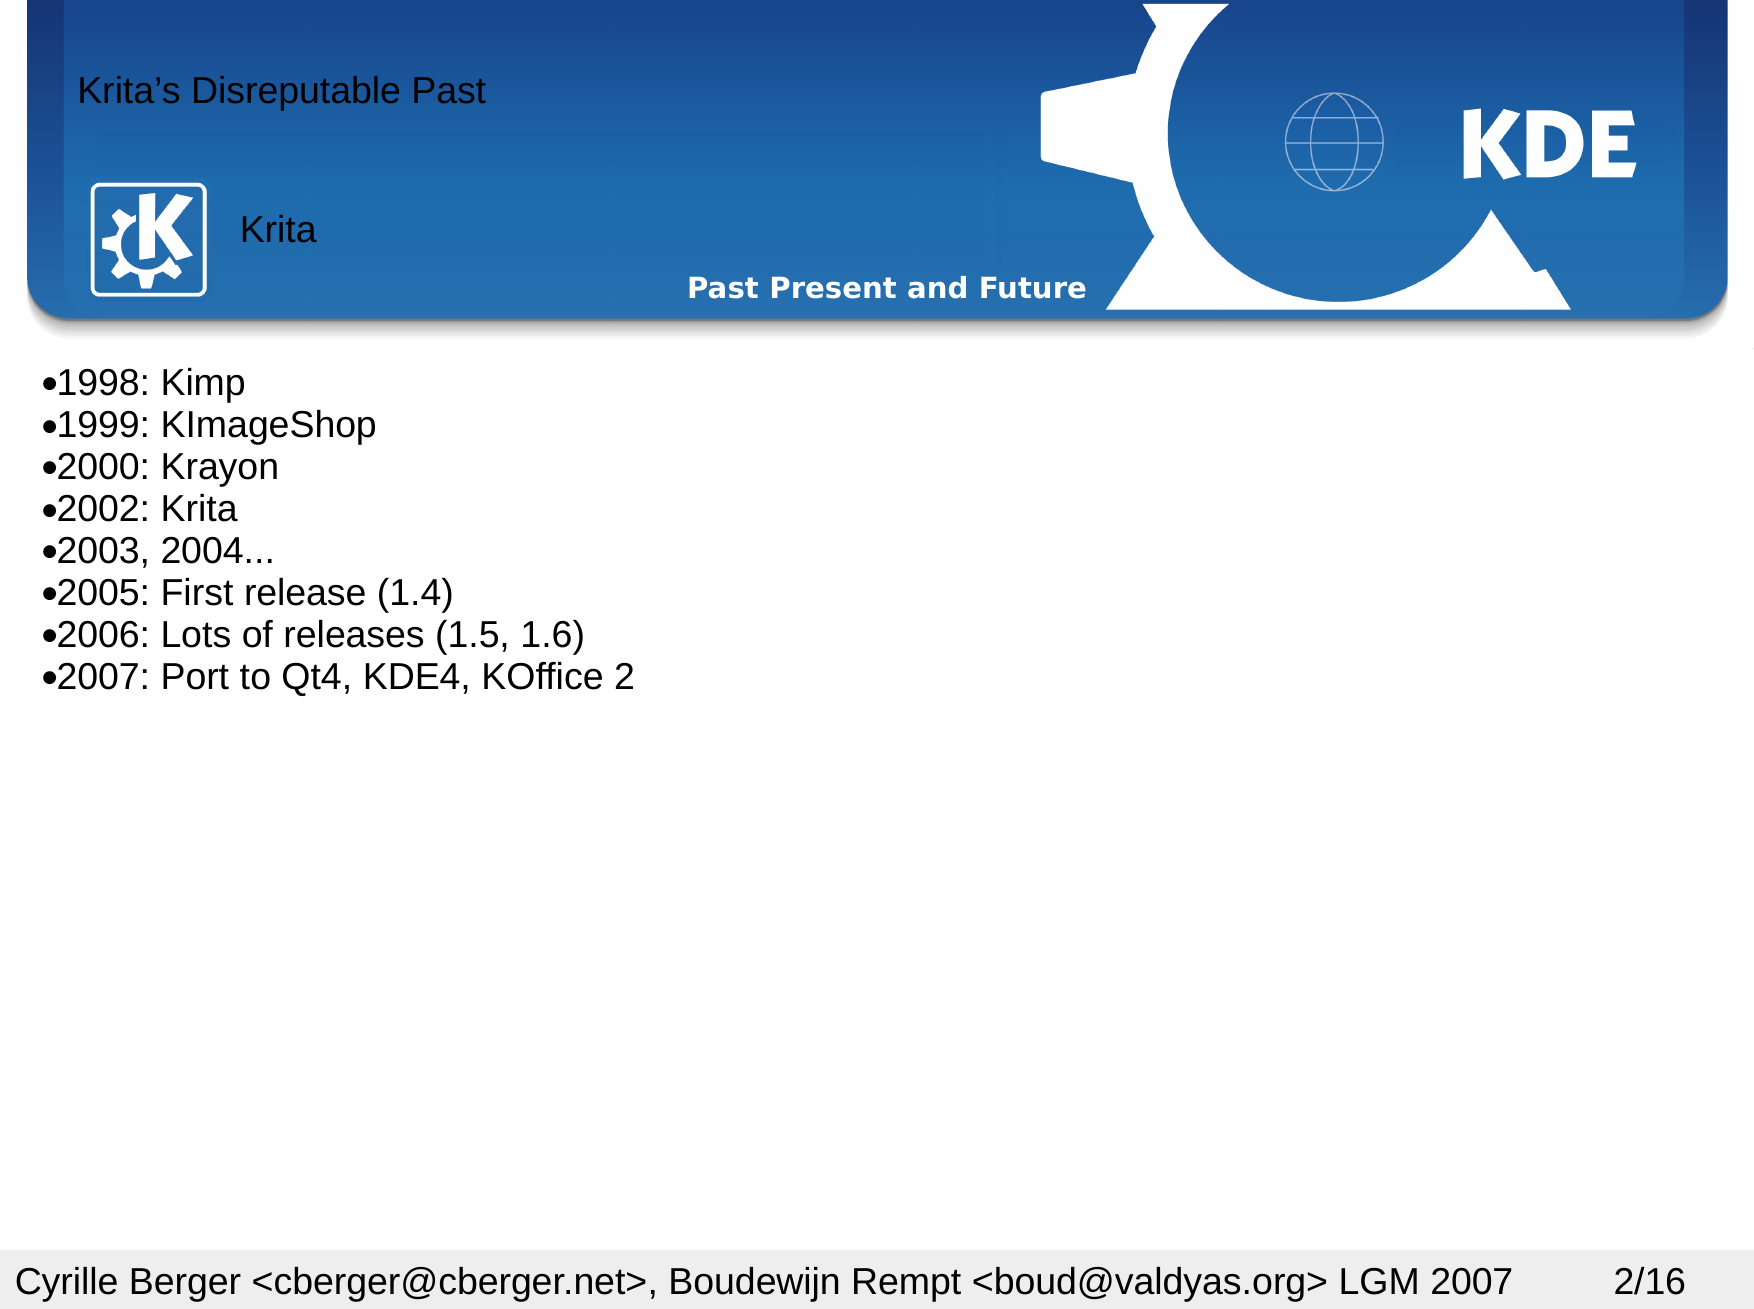

Krita’s Disreputable Past
1998: Kimp
1999: KImageShop
2000: Krayon
2002: Krita
2003, 2004...
2005: First release (1.4)
2006: Lots of releases (1.5, 1.6)
2007: Port to Qt4, KDE4, KOffice 2